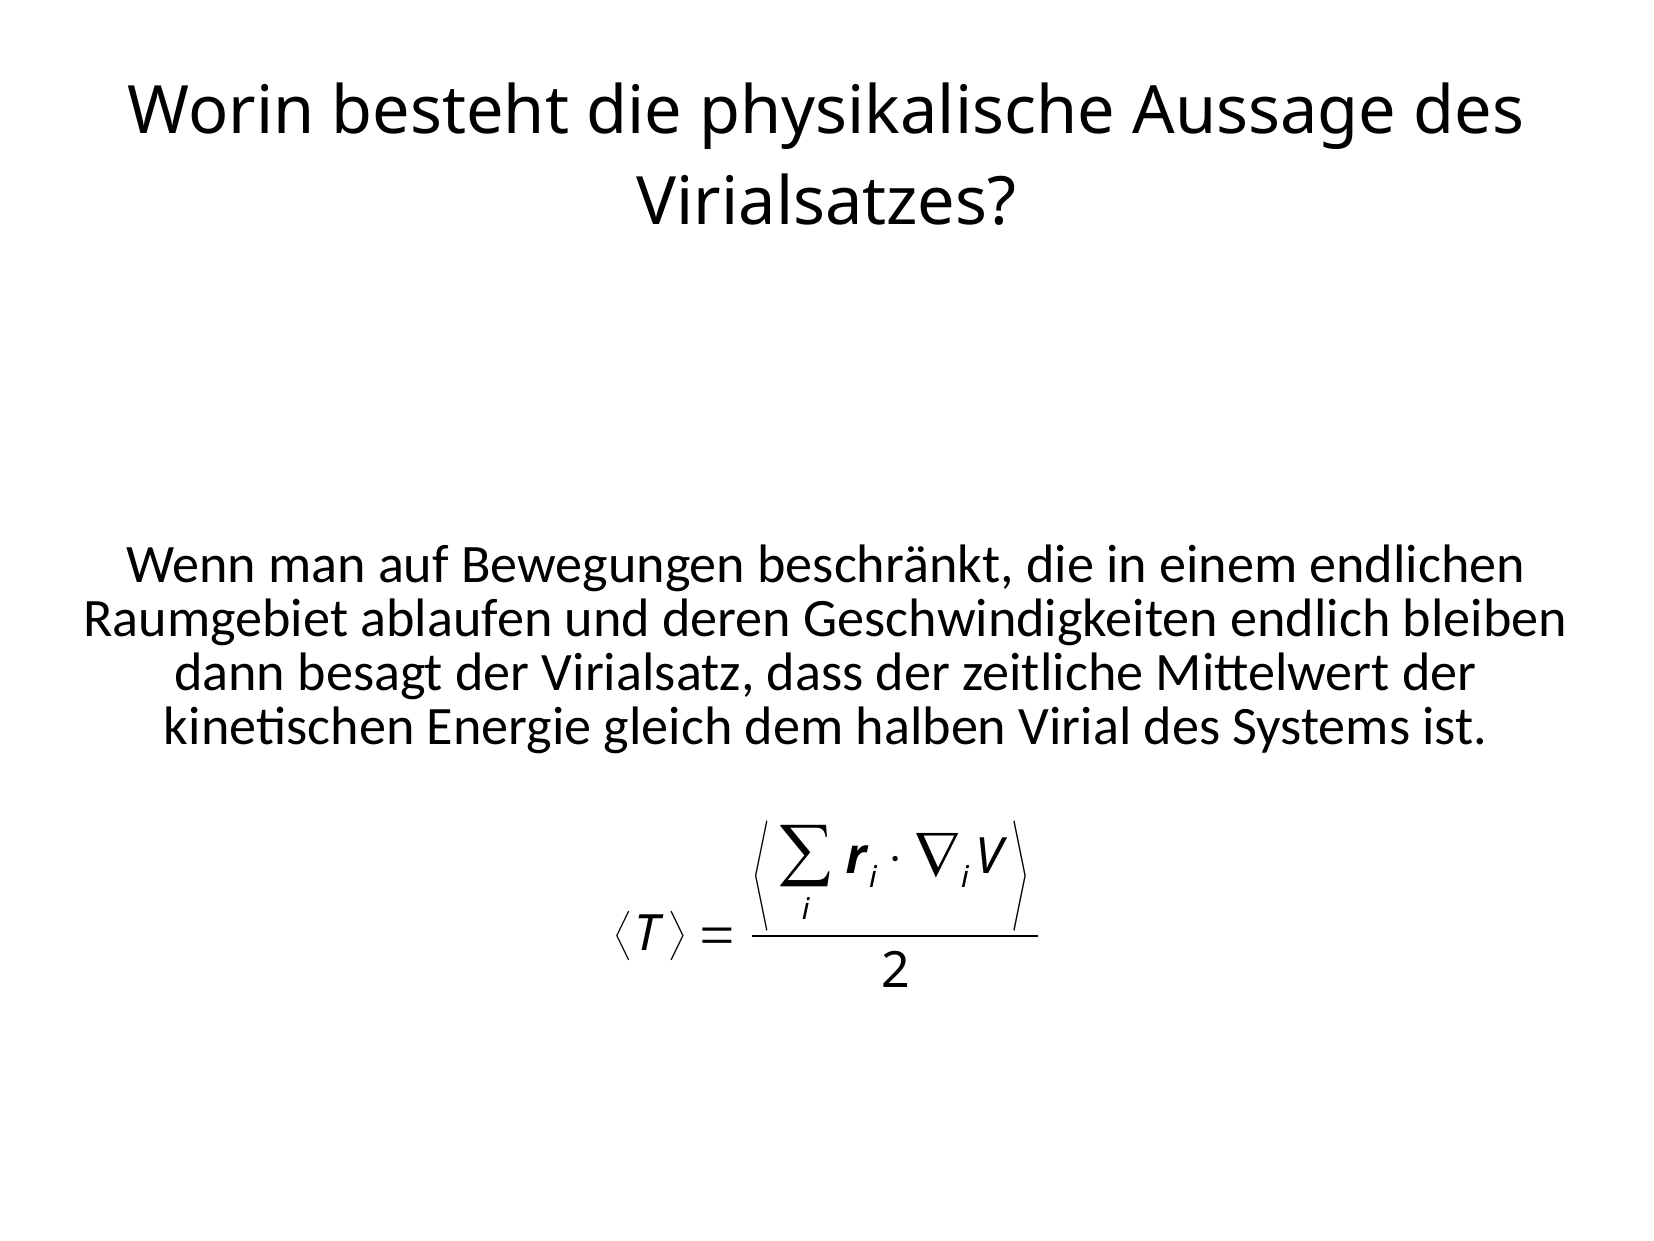

# Worin besteht die physikalische Aussage des Virialsatzes?
Wenn man auf Bewegungen beschränkt, die in einem endlichen Raumgebiet ablaufen und deren Geschwindigkeiten endlich bleiben dann besagt der Virialsatz, dass der zeitliche Mittelwert der kinetischen Energie gleich dem halben Virial des Systems ist.